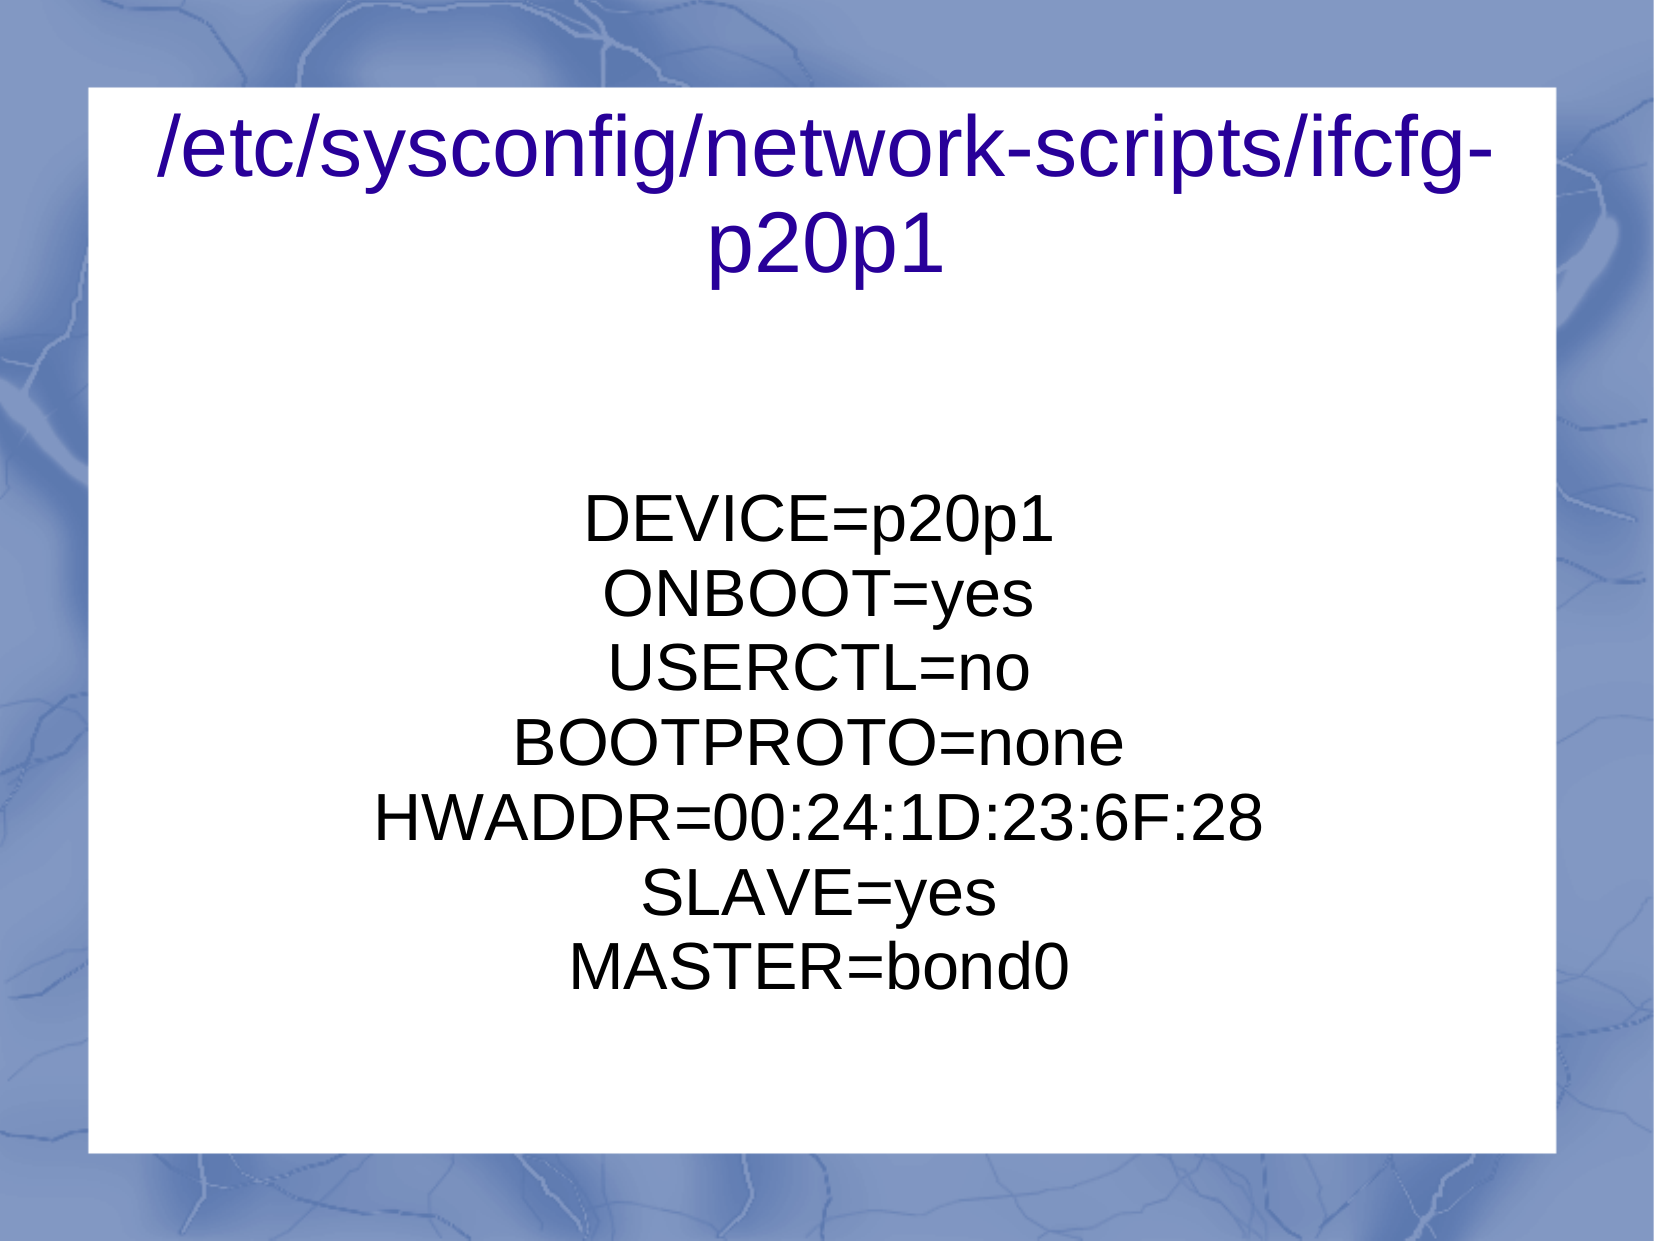

# /etc/sysconfig/network-scripts/ifcfg-p20p1
DEVICE=p20p1
ONBOOT=yes
USERCTL=no
BOOTPROTO=none
HWADDR=00:24:1D:23:6F:28
SLAVE=yes
MASTER=bond0